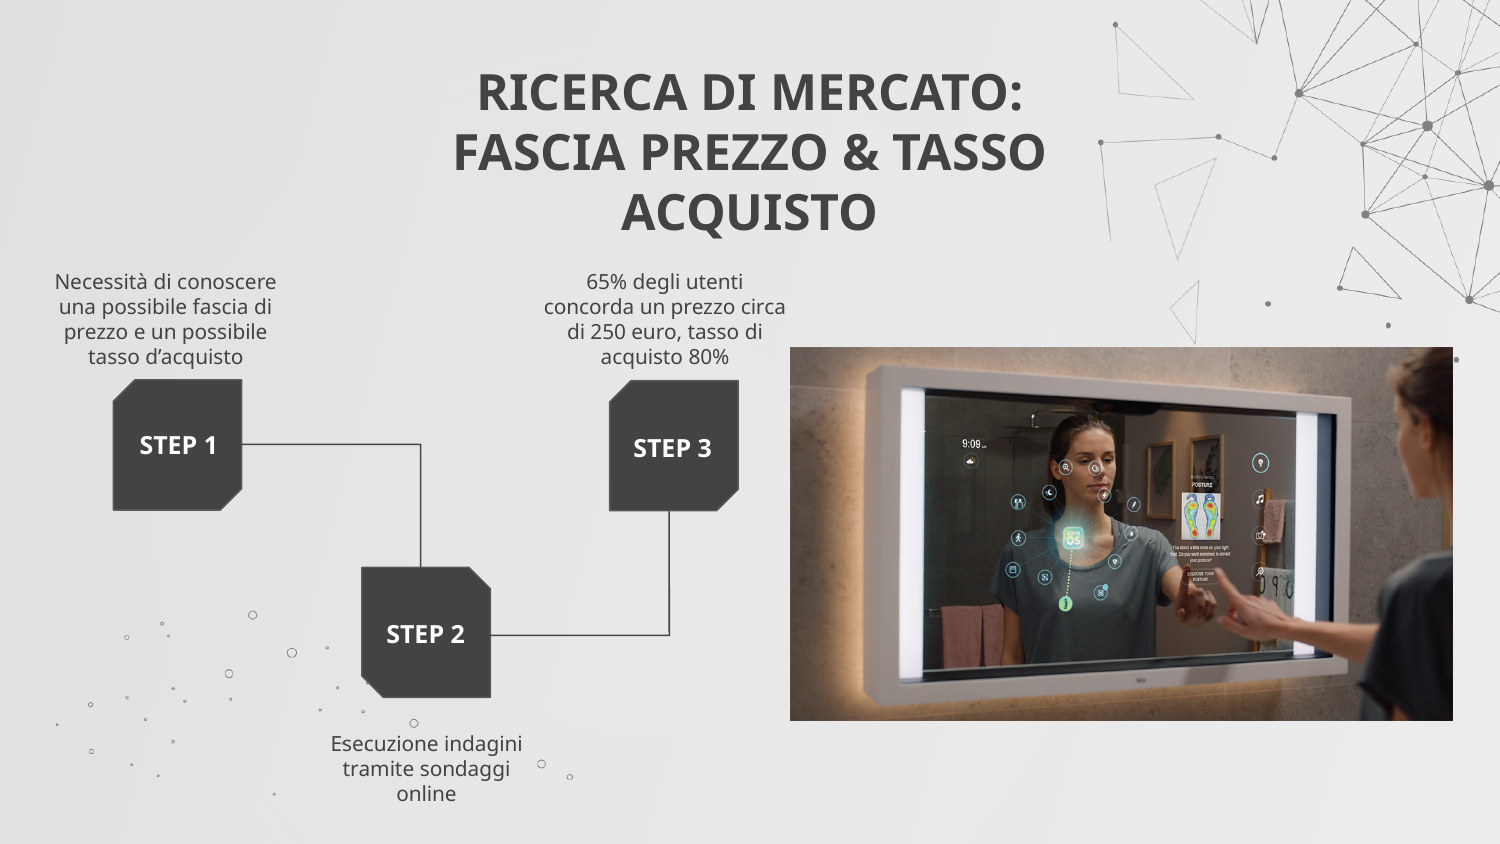

# RICERCA DI MERCATO: FASCIA PREZZO & TASSO ACQUISTO
65% degli utenti concorda un prezzo circa di 250 euro, tasso di acquisto 80%
Necessità di conoscere una possibile fascia di prezzo e un possibile tasso d’acquisto
STEP 1
STEP 3
STEP 2
Esecuzione indagini tramite sondaggi online